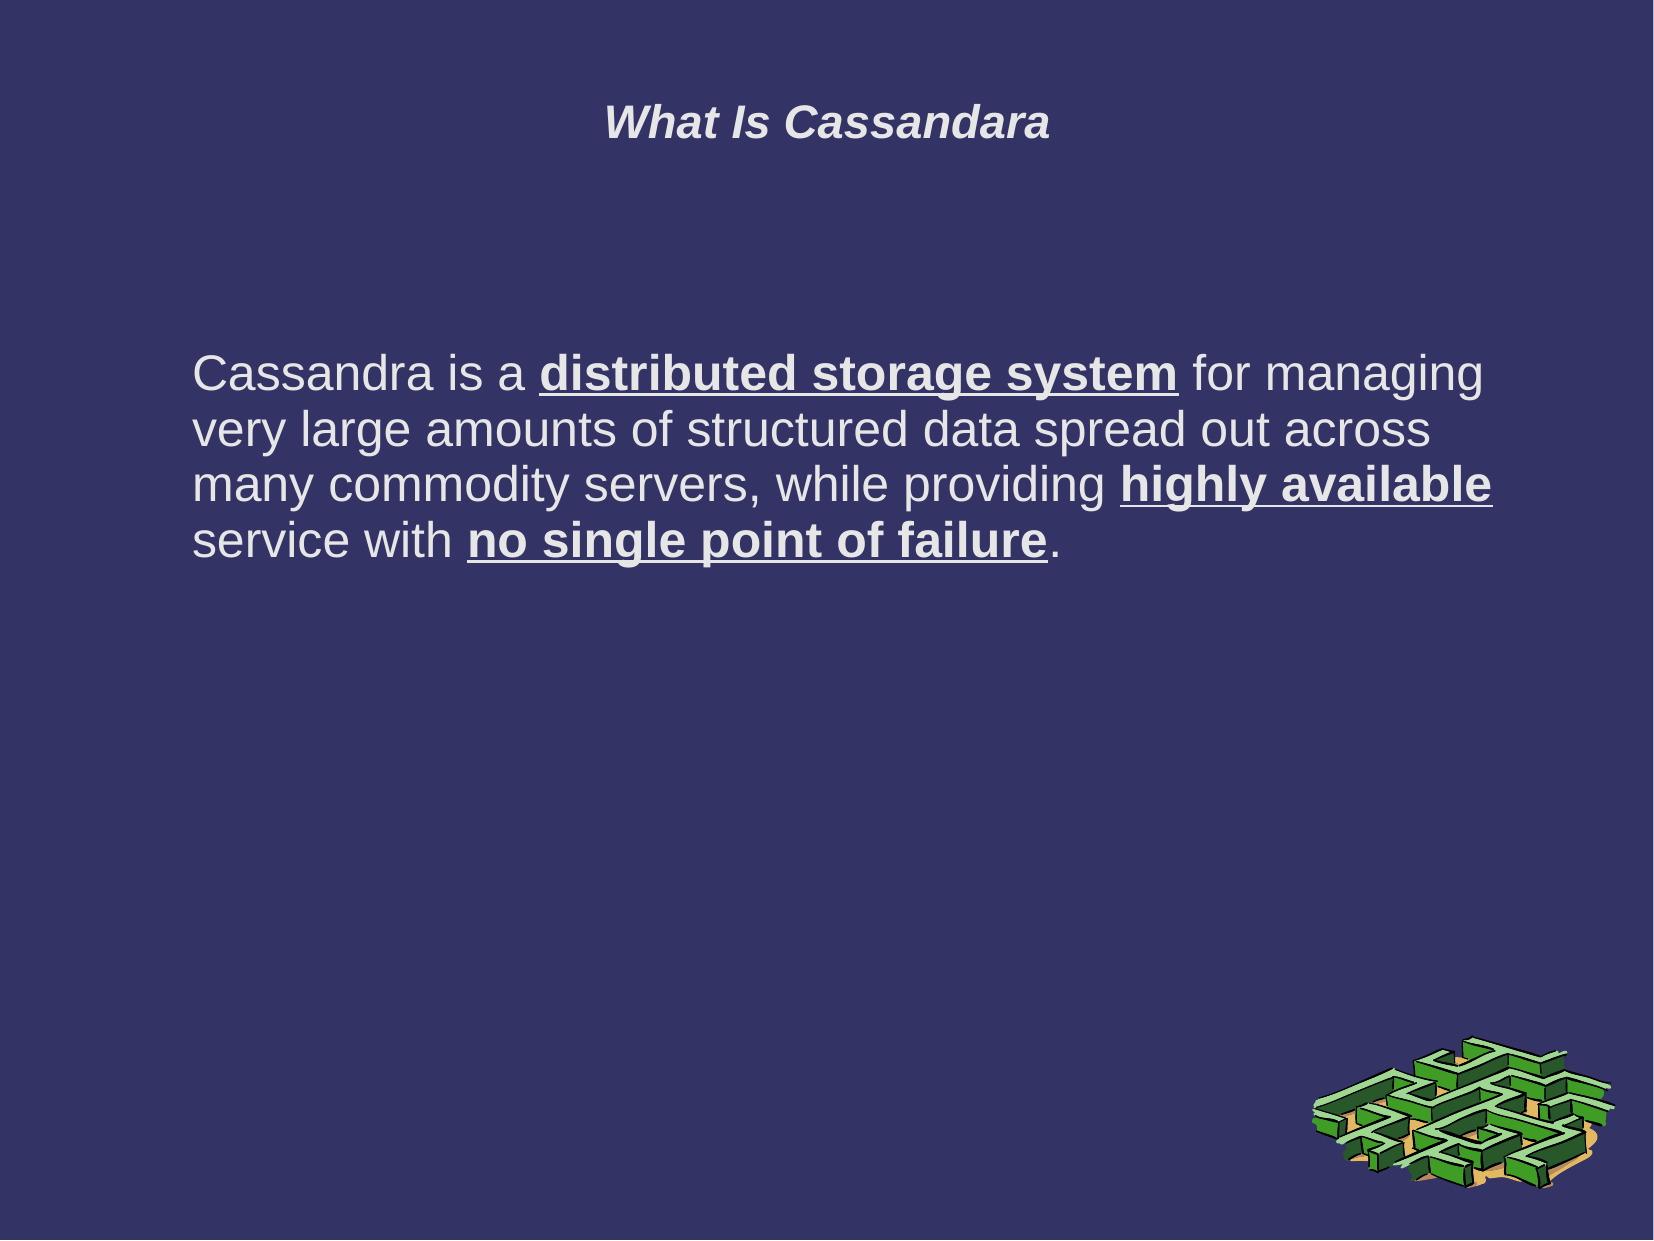

# What Is Cassandara
Cassandra is a distributed storage system for managing very large amounts of structured data spread out across many commodity servers, while providing highly available service with no single point of failure.